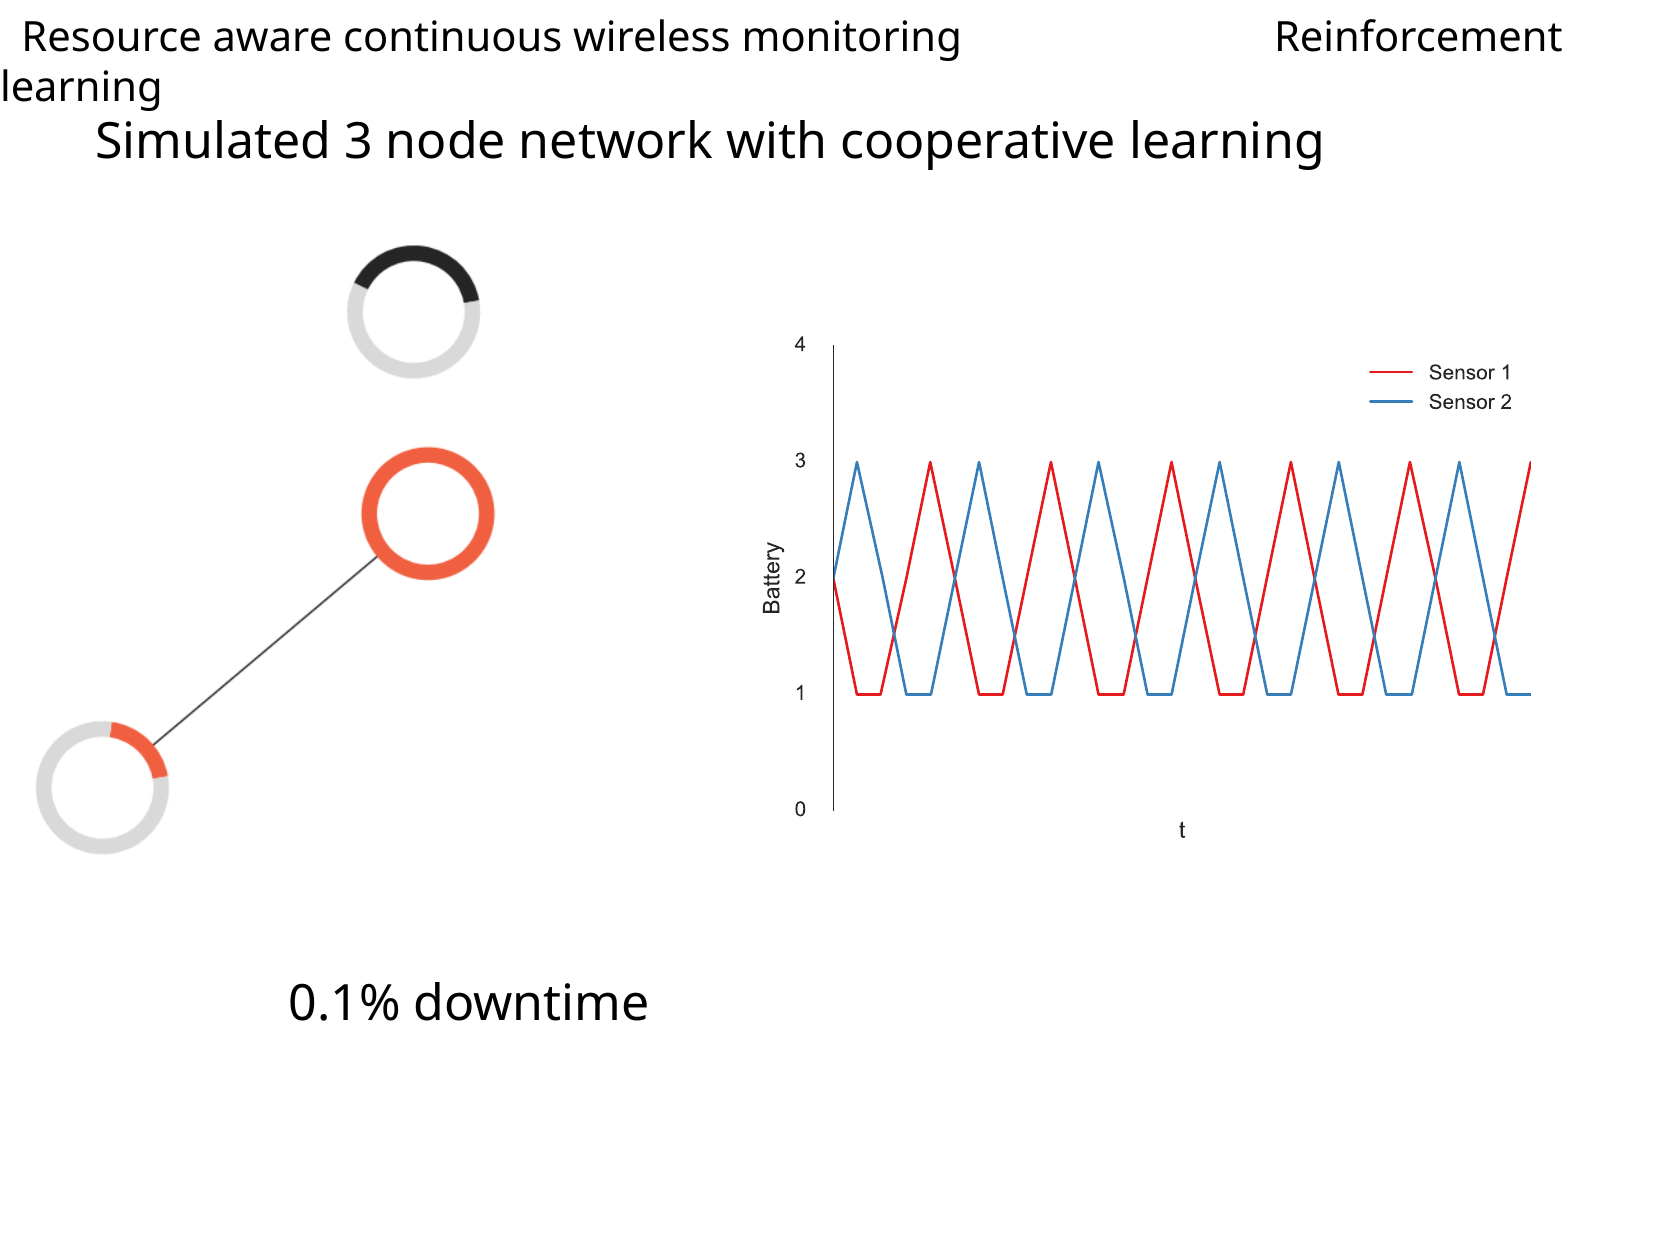

Resource aware continuous wireless monitoring Reinforcement learning
Simulated 3 node network with cooperative learning
0.1% downtime